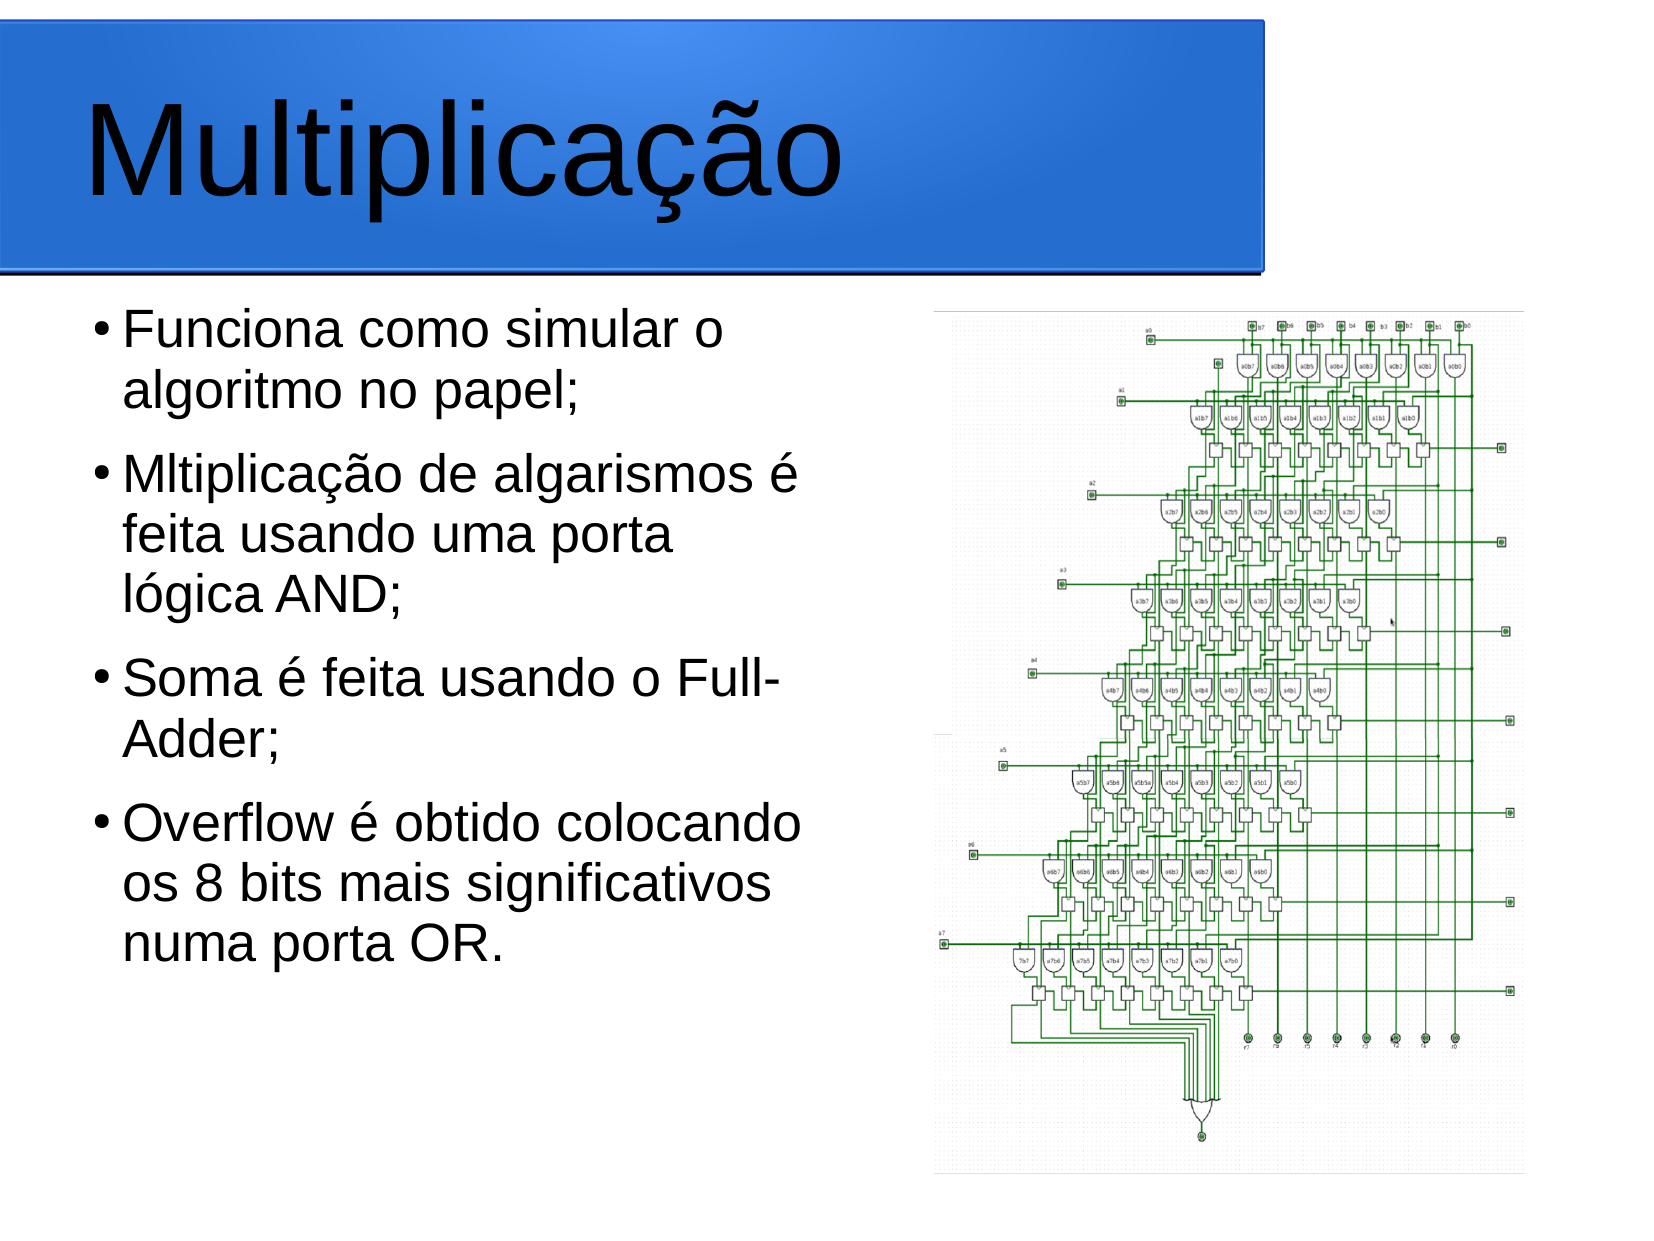

# Multiplicação
Funciona como simular o algoritmo no papel;
Mltiplicação de algarismos é feita usando uma porta lógica AND;
Soma é feita usando o Full-Adder;
Overflow é obtido colocando os 8 bits mais significativos numa porta OR.